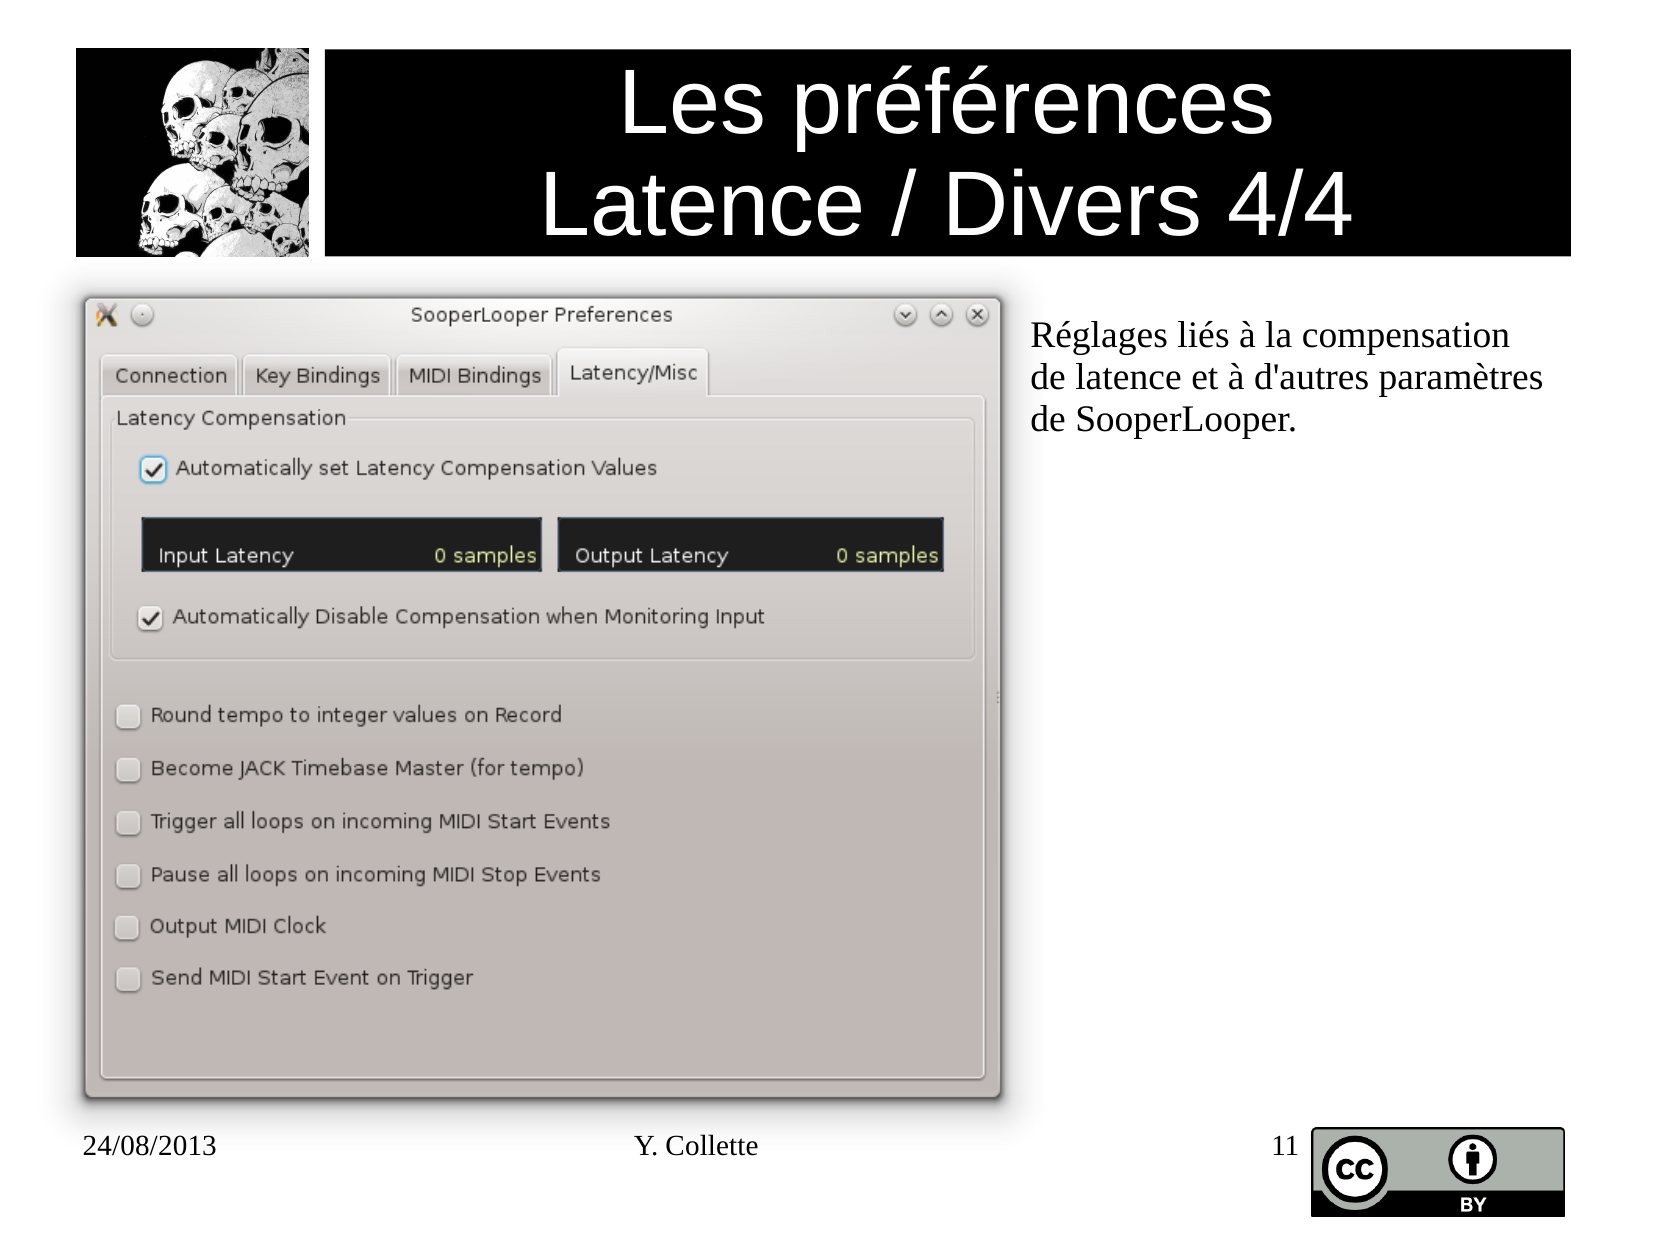

# Les préférences Latence / Divers 4/4
Réglages liés à la compensation de latence et à d'autres paramètres de SooperLooper.
Y. Collette
11